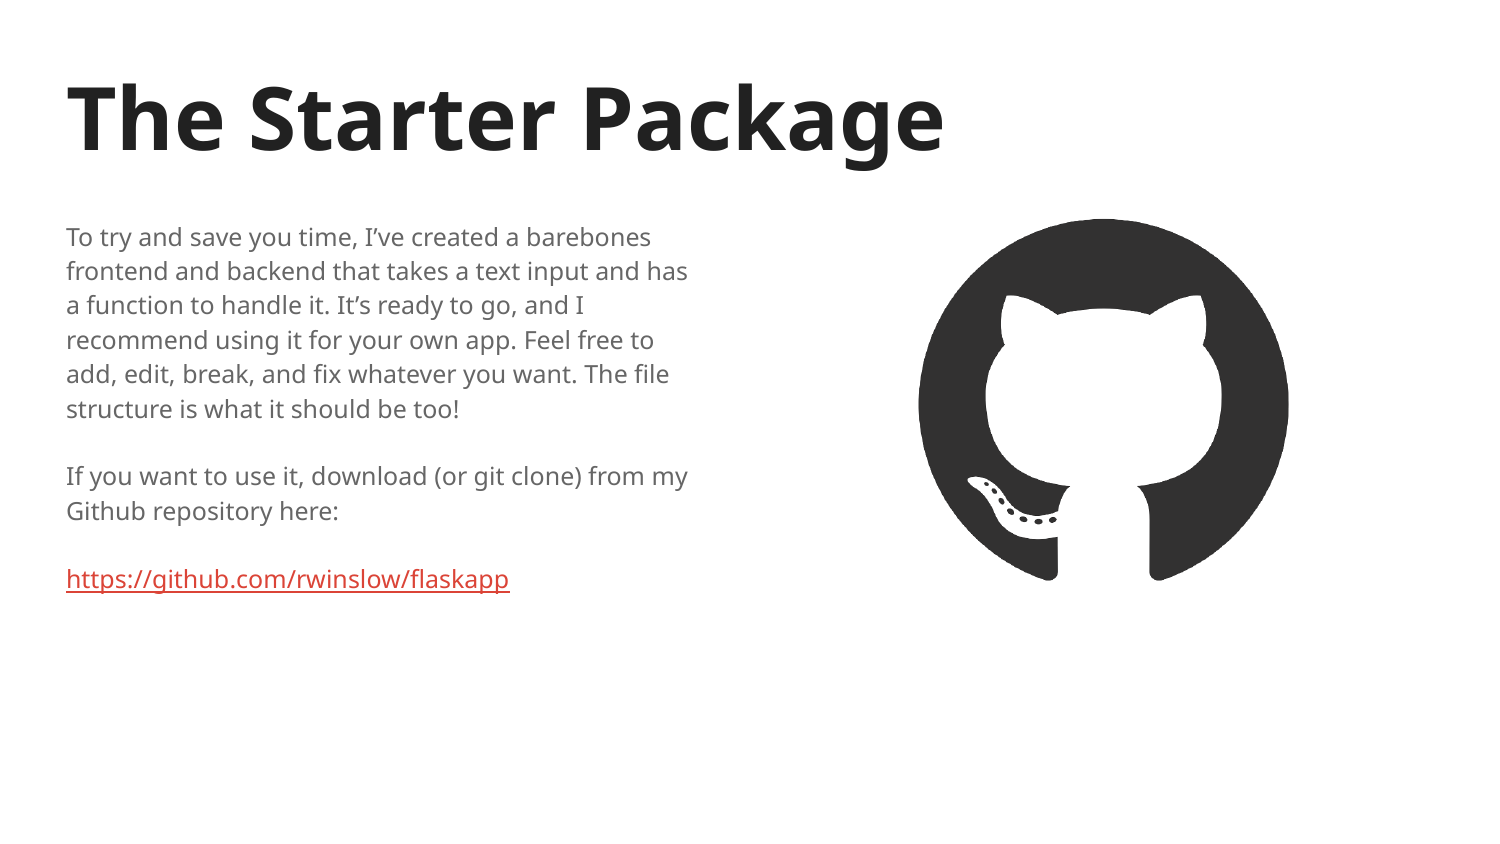

# The Starter Package
To try and save you time, I’ve created a barebones frontend and backend that takes a text input and has a function to handle it. It’s ready to go, and I recommend using it for your own app. Feel free to add, edit, break, and fix whatever you want. The file structure is what it should be too!
If you want to use it, download (or git clone) from my Github repository here:
https://github.com/rwinslow/flaskapp